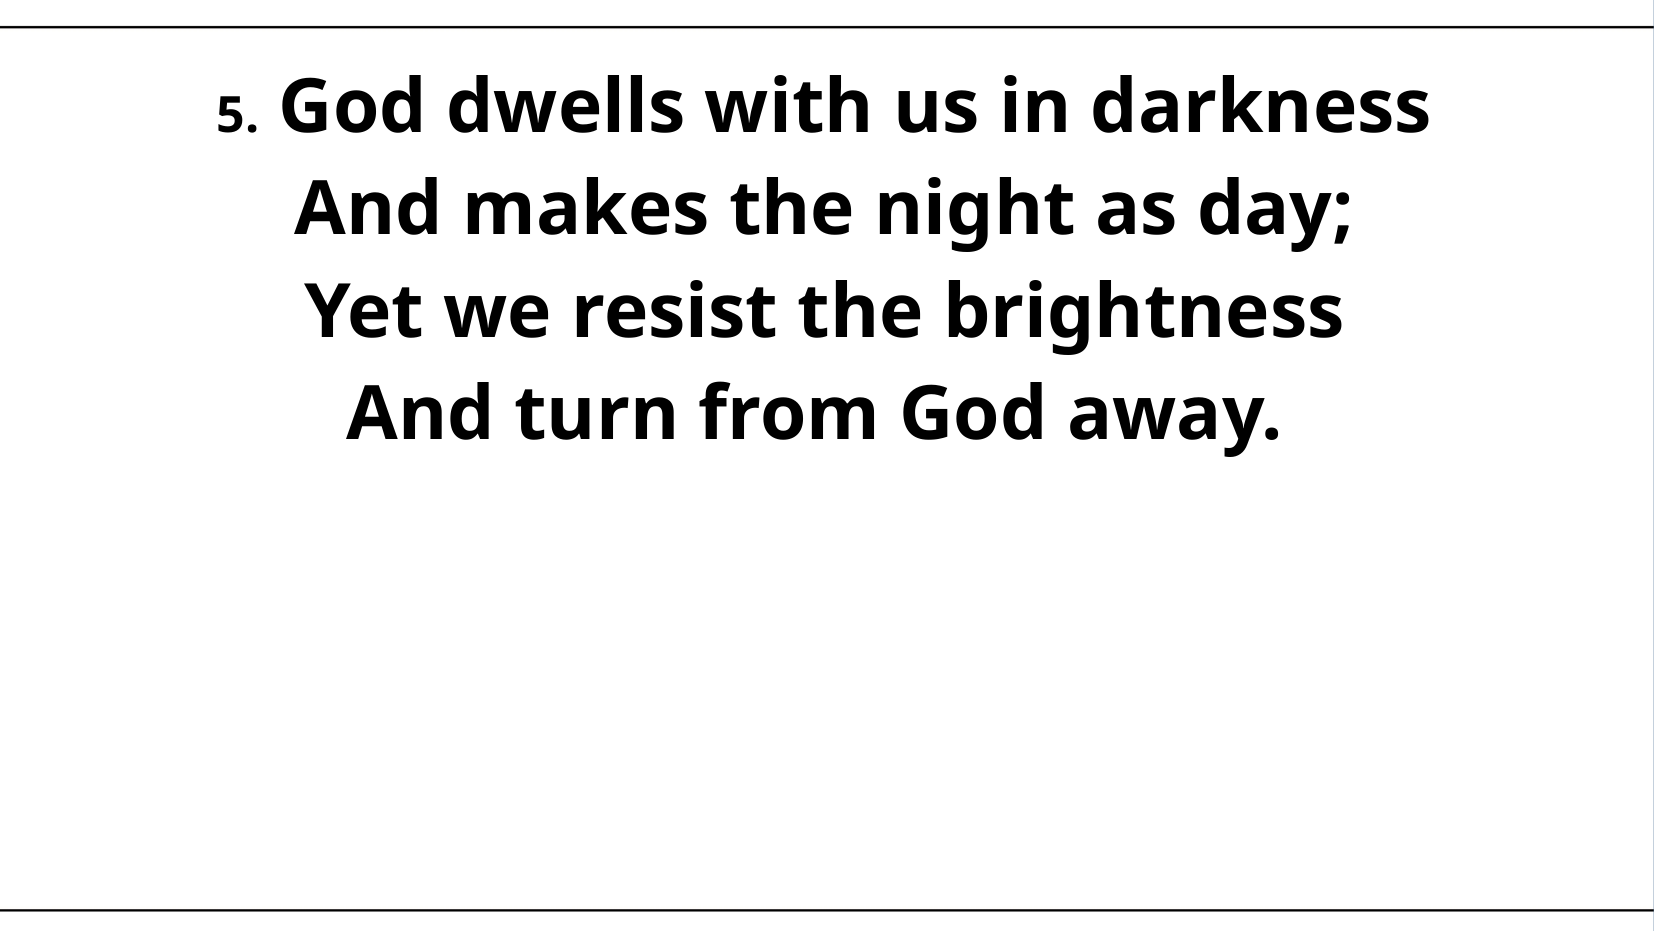

5. God dwells with us in darkness
And makes the night as day;
Yet we resist the brightness
And turn from God away.